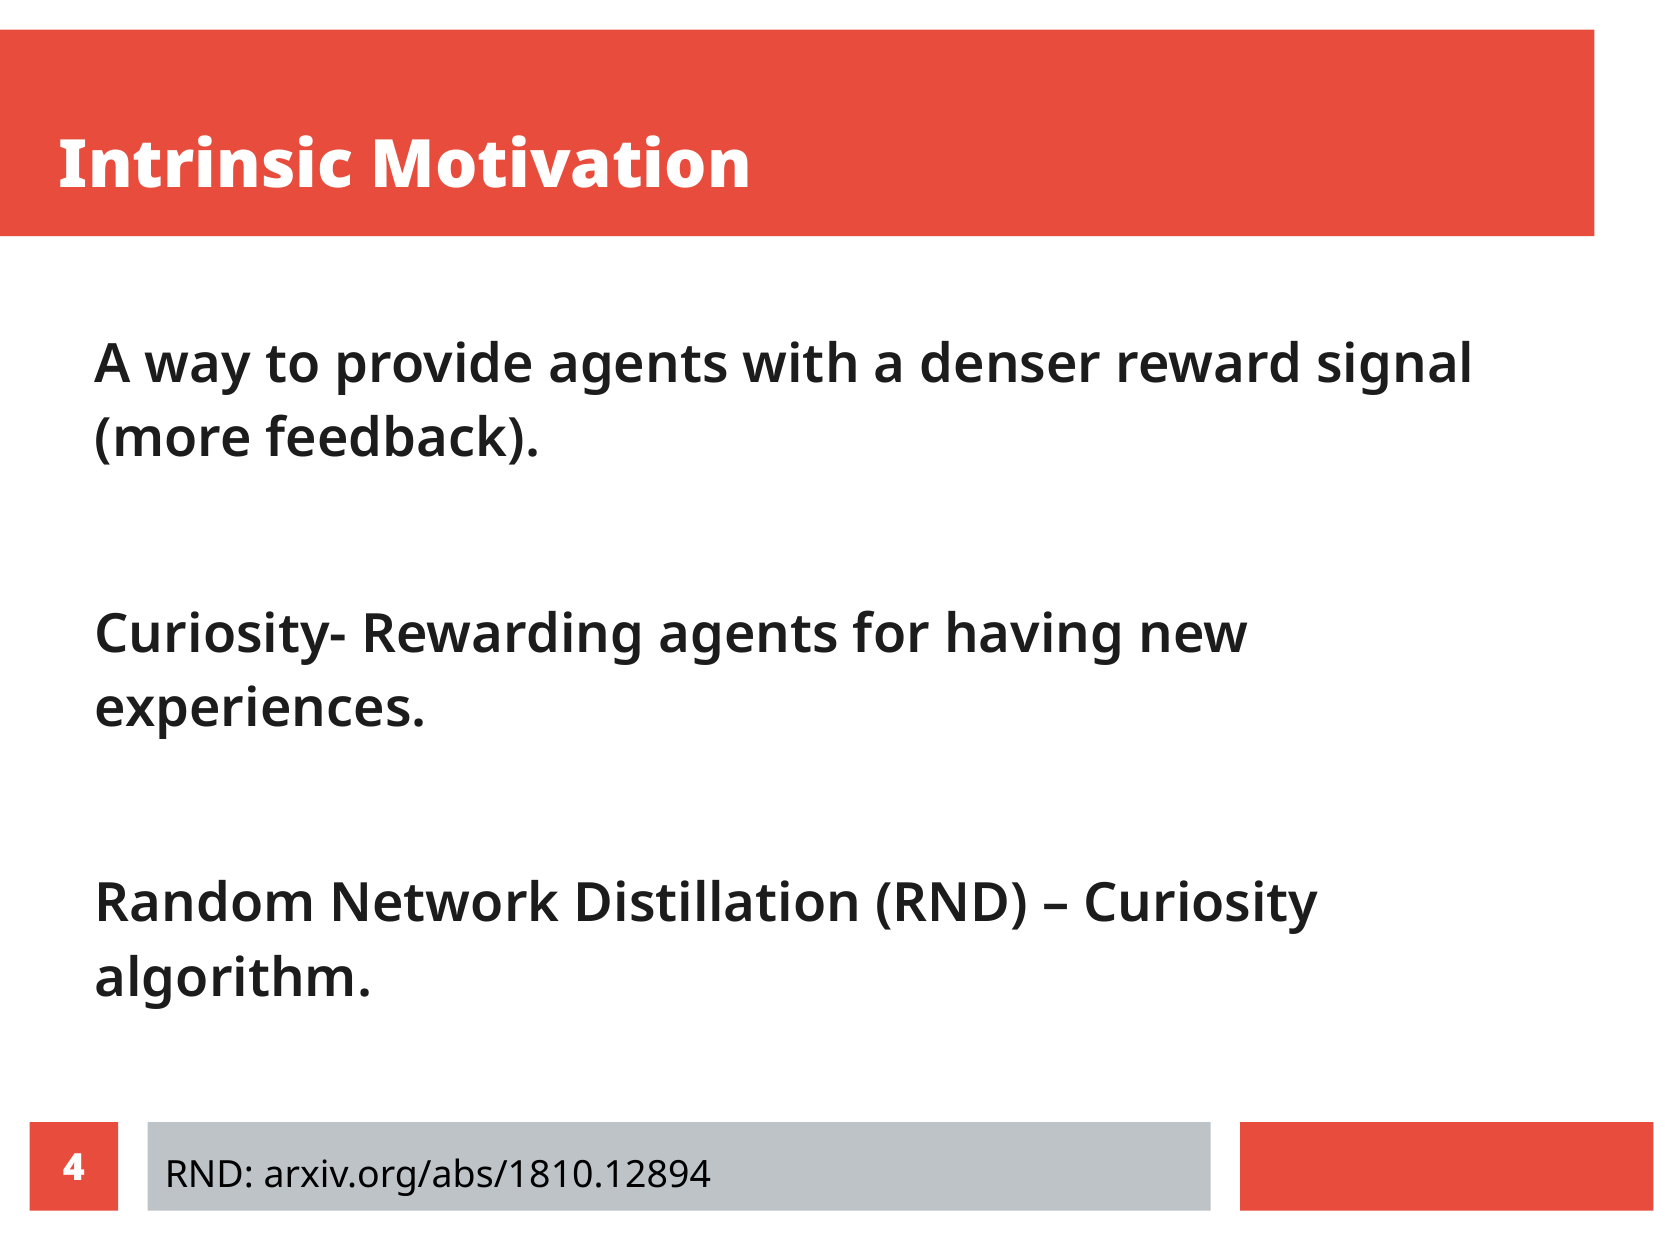

# Intrinsic Motivation
A way to provide agents with a denser reward signal (more feedback).
Curiosity- Rewarding agents for having new experiences.
Random Network Distillation (RND) – Curiosity algorithm.
4
RND: arxiv.org/abs/1810.12894